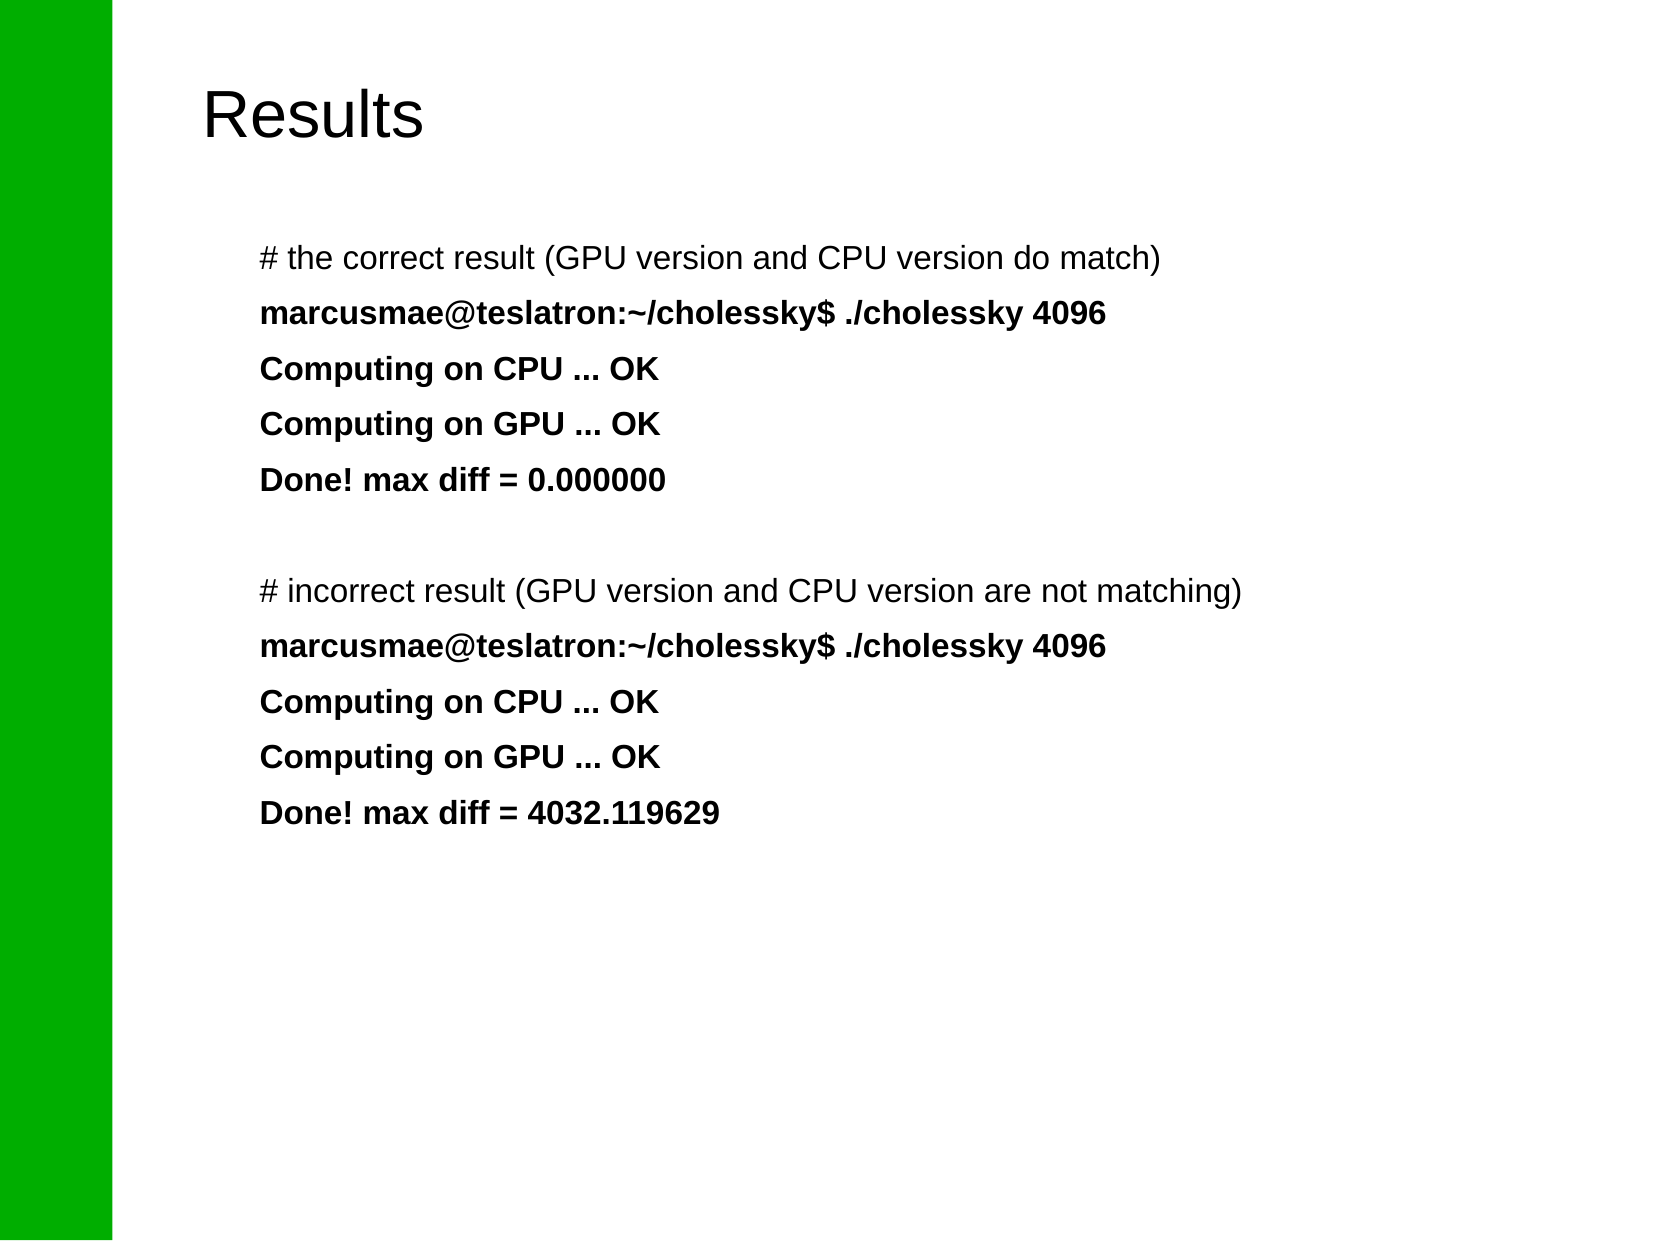

Results
# the correct result (GPU version and CPU version do match)
marcusmae@teslatron:~/cholessky$ ./cholessky 4096
Computing on CPU ... OK
Computing on GPU ... OK
Done! max diff = 0.000000
# incorrect result (GPU version and CPU version are not matching)
marcusmae@teslatron:~/cholessky$ ./cholessky 4096
Computing on CPU ... OK
Computing on GPU ... OK
Done! max diff = 4032.119629